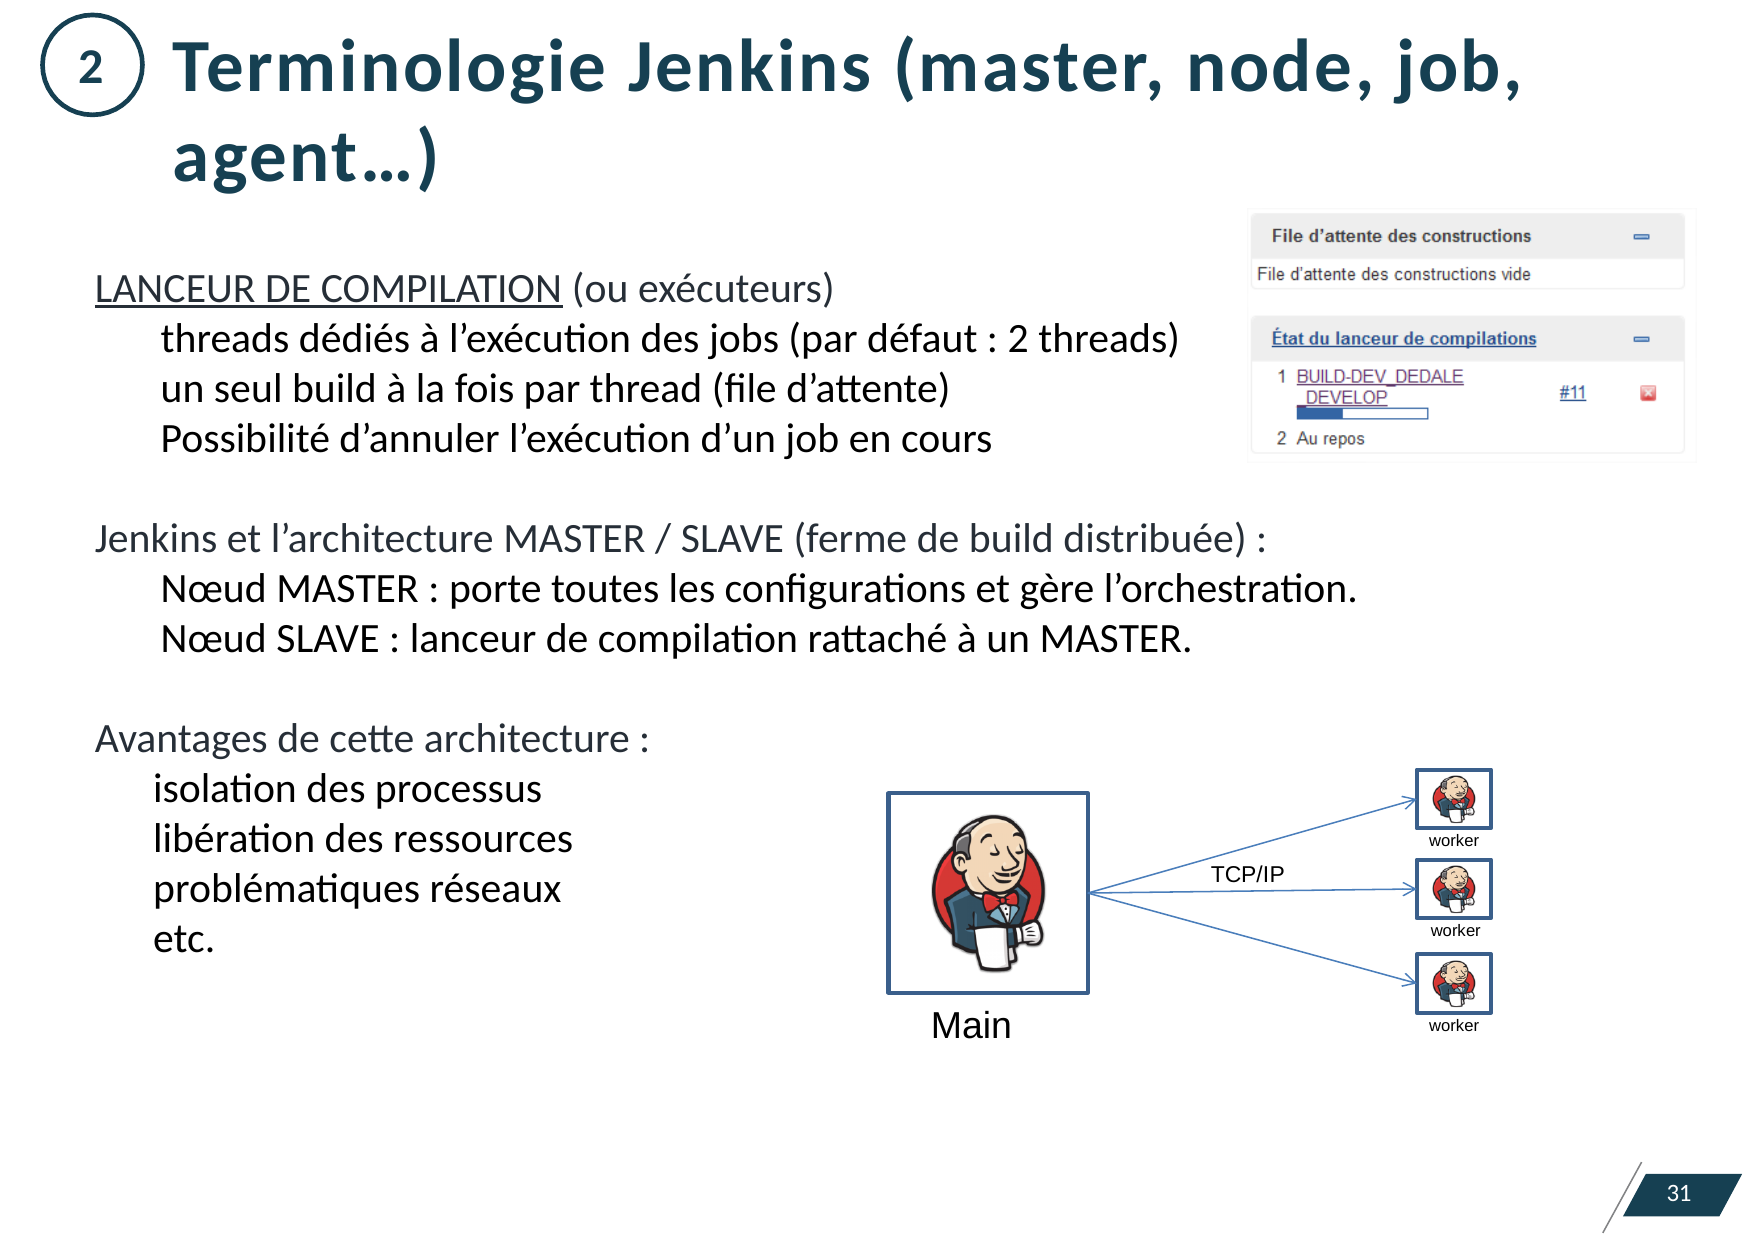

# Terminologie Jenkins (master, node, job, agent…)
2
LANCEUR DE COMPILATION (ou exécuteurs)
threads dédiés à l’exécution des jobs (par défaut : 2 threads)
un seul build à la fois par thread (file d’attente)
Possibilité d’annuler l’exécution d’un job en cours
Jenkins et l’architecture MASTER / SLAVE (ferme de build distribuée) :
Nœud MASTER : porte toutes les configurations et gère l’orchestration.
Nœud SLAVE : lanceur de compilation rattaché à un MASTER.
Avantages de cette architecture :
isolation des processus
libération des ressources
problématiques réseaux
etc.
worker
Main
TCP/IP
worker
worker
31